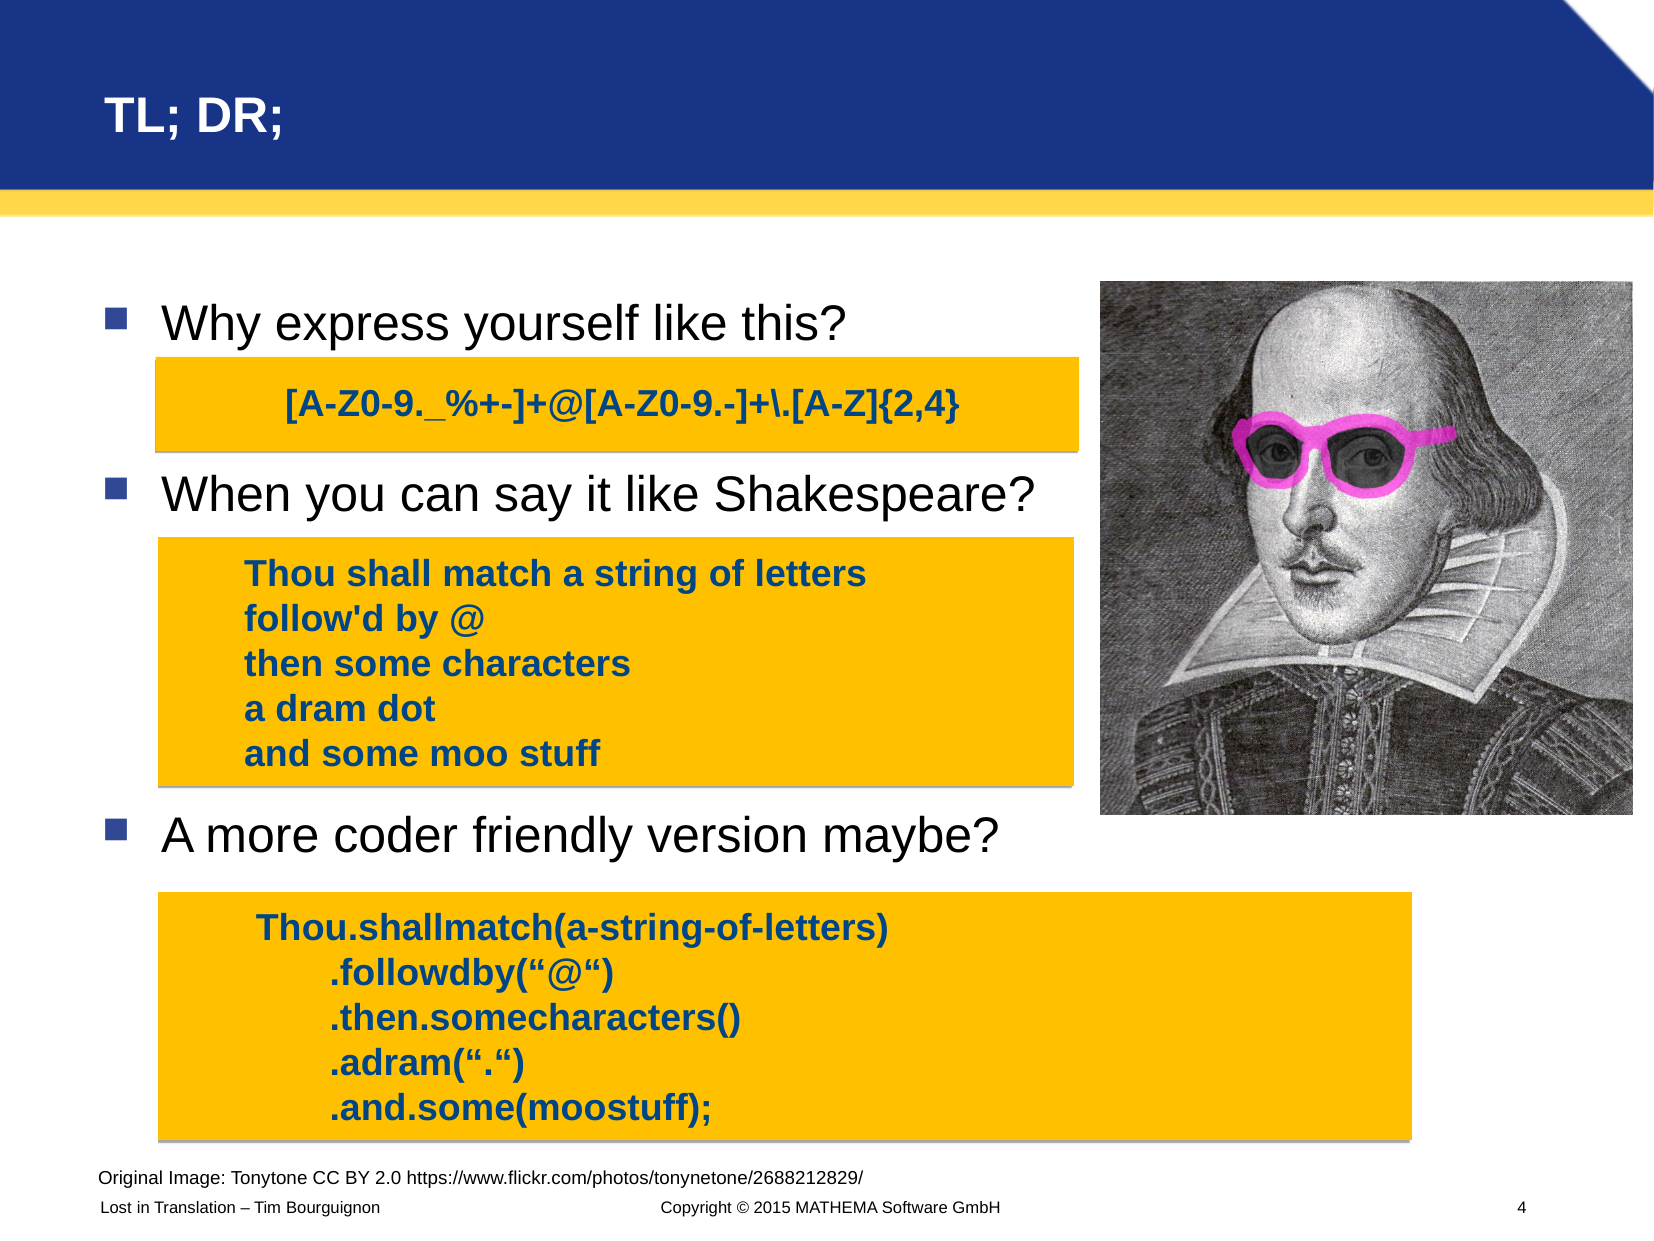

# TL; DR;
Why express yourself like this?
When you can say it like Shakespeare?
A more coder friendly version maybe?
 [A-Z0-9._%+-]+@[A-Z0-9.-]+\.[A-Z]{2,4}
Thou shall match a string of letters
follow'd by @
then some characters
a dram dot
and some moo stuff
Thou.shallmatch(a-string-of-letters)
	.followdby(“@“)
	.then.somecharacters()
	.adram(“.“)
	.and.some(moostuff);
Original Image: Tonytone CC BY 2.0 https://www.flickr.com/photos/tonynetone/2688212829/